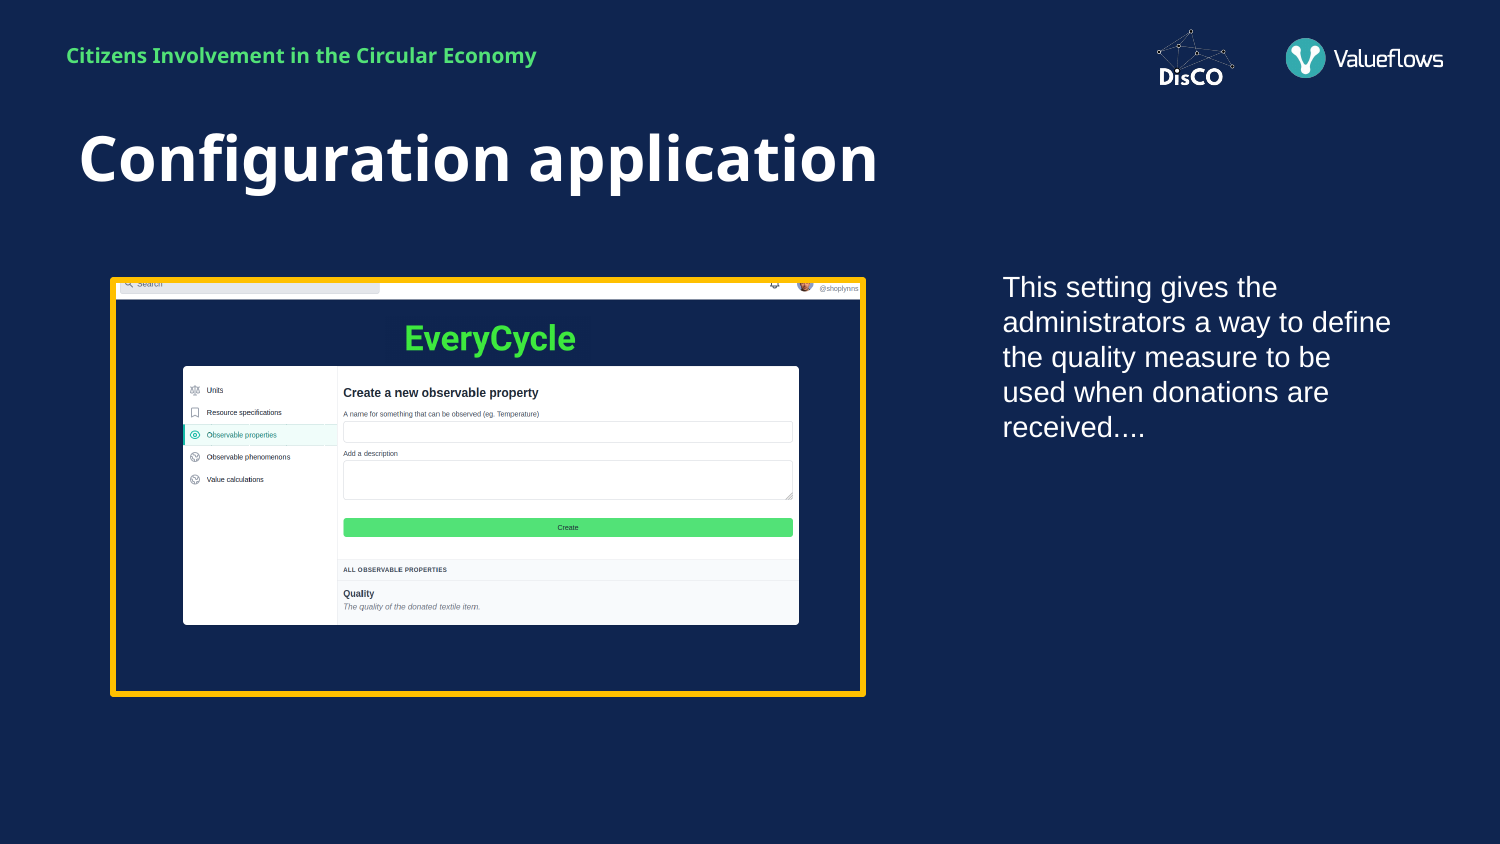

Configuration application
# This setting gives the administrators a way to define the quality measure to be used when donations are received....